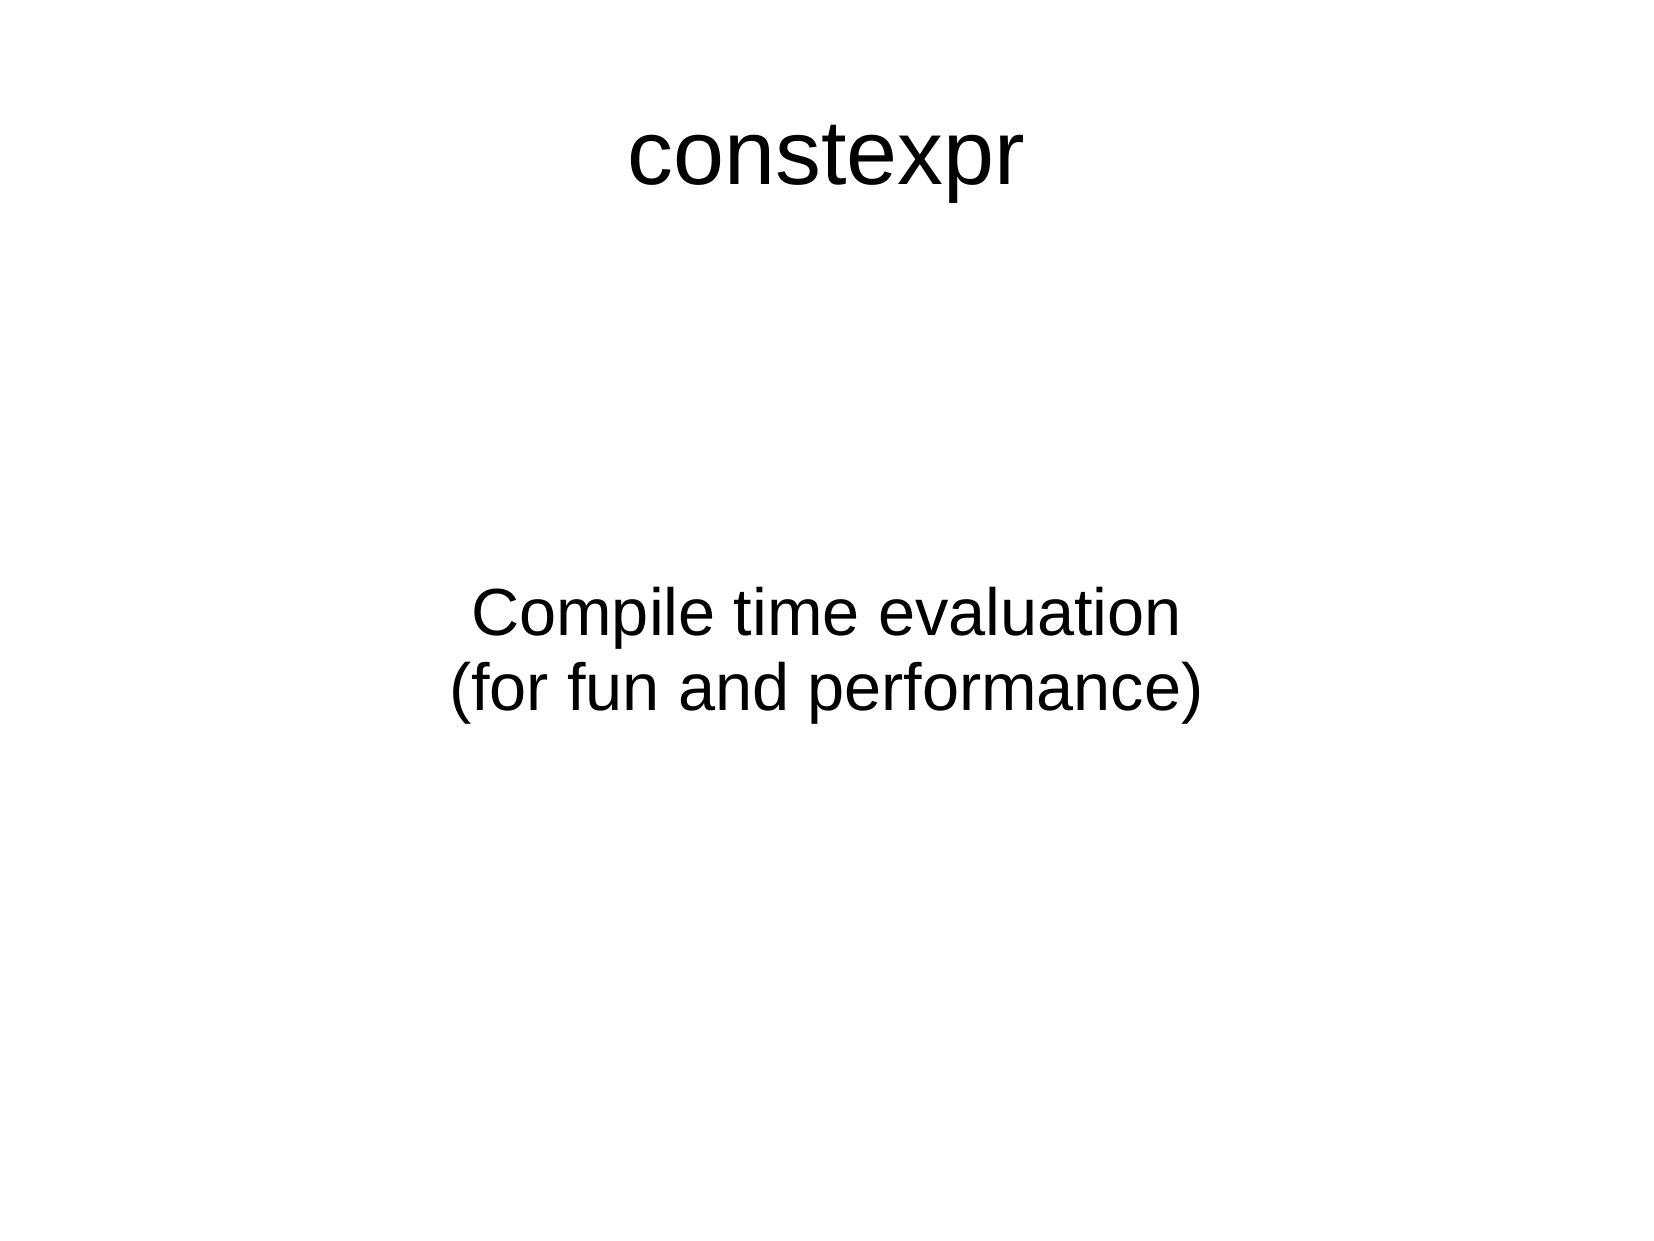

# constexpr
Compile time evaluation
(for fun and performance)